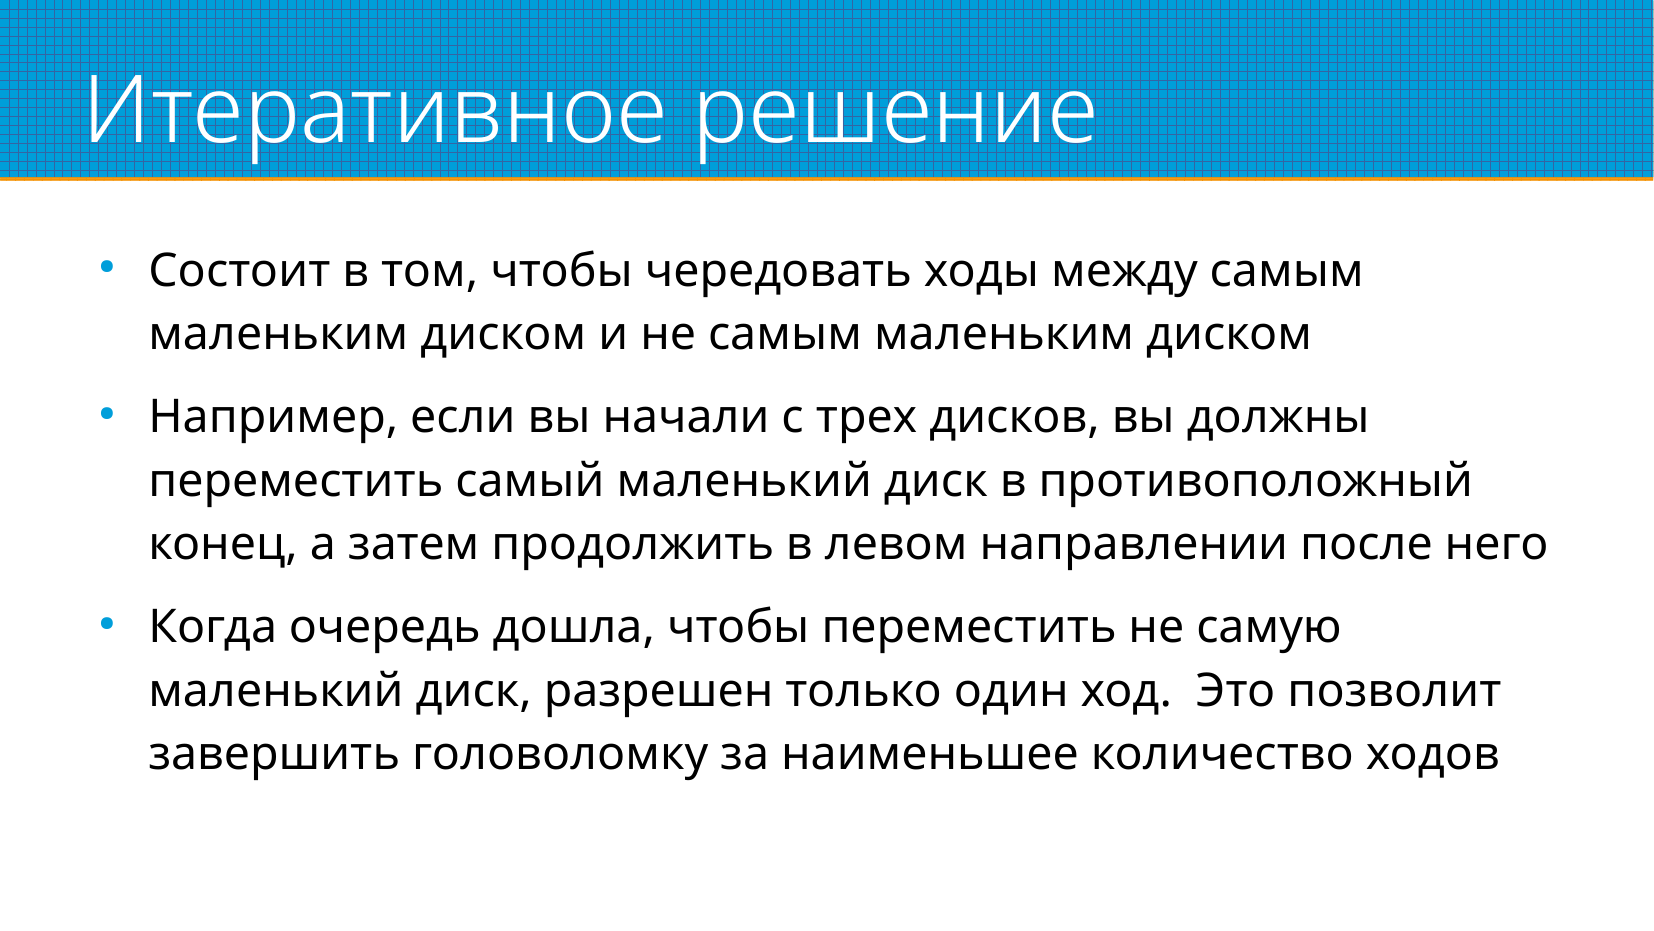

# Итеративное решение
Состоит в том, чтобы чередовать ходы между самым маленьким диском и не cамым маленьким диском
Например, если вы начали с трех дисков, вы должны переместить самый маленький диск в противоположный конец, а затем продолжить в левом направлении после него
Когда очередь дошла, чтобы переместить не самую маленький диск, разрешен только один ход. Это позволит завершить головоломку за наименьшее количество ходов